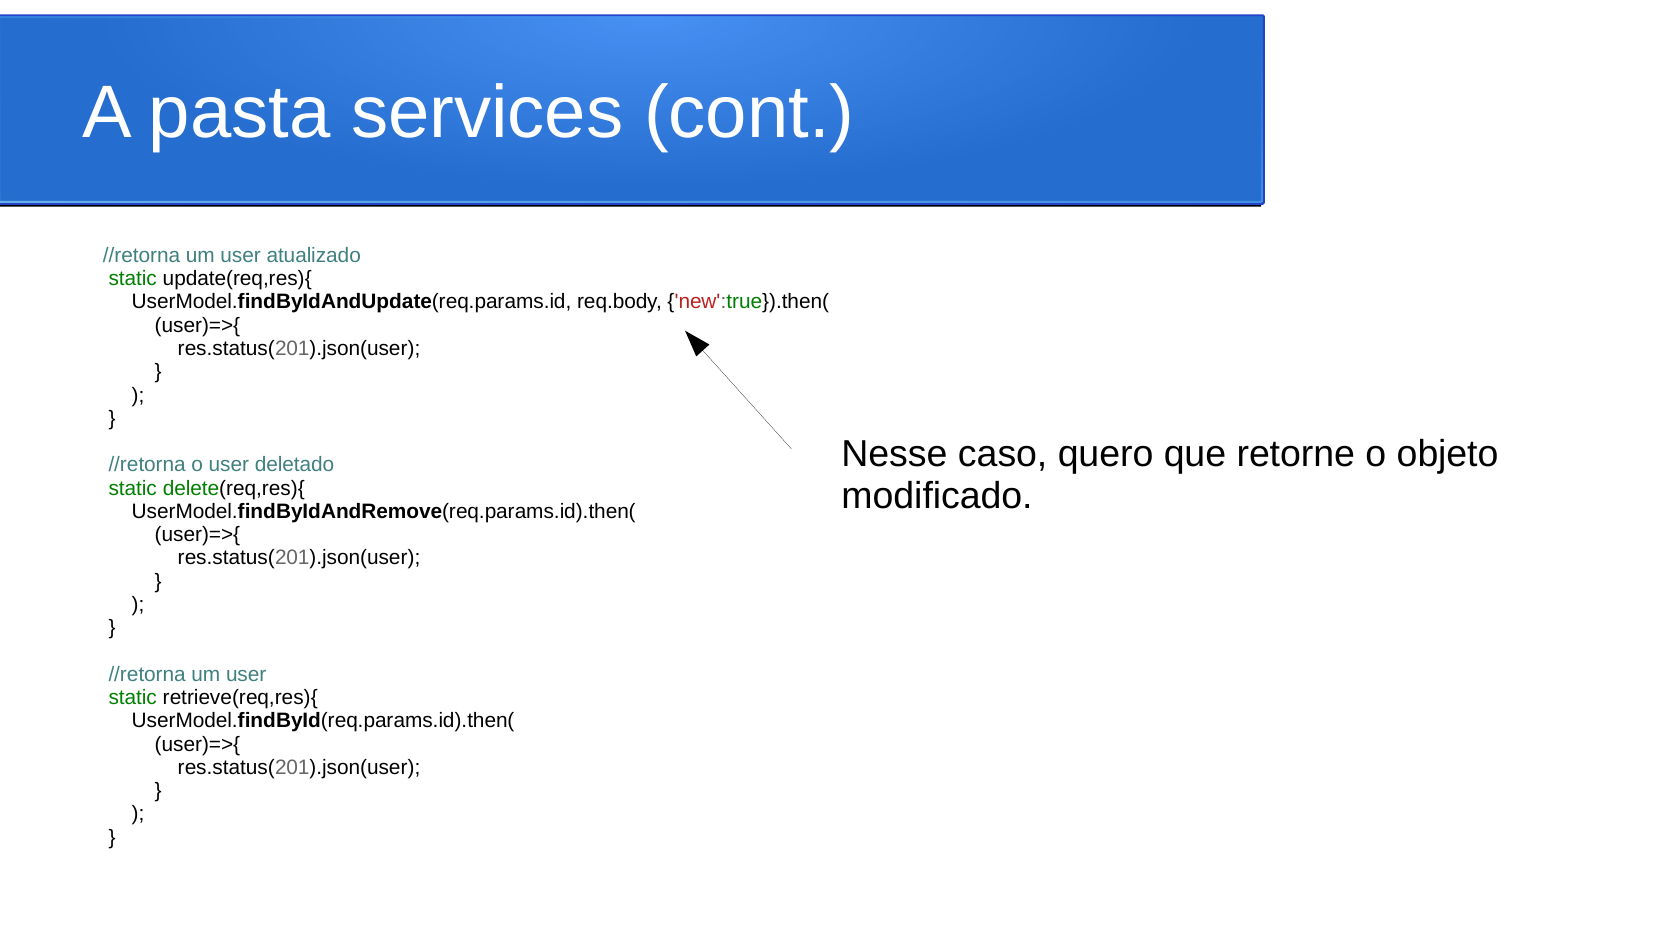

# A pasta services (cont.)
 //retorna um user atualizado
 static update(req,res){
 UserModel.findByIdAndUpdate(req.params.id, req.body, {'new':true}).then(
 (user)=>{
 res.status(201).json(user);
 }
 );
 }
 //retorna o user deletado
 static delete(req,res){
 UserModel.findByIdAndRemove(req.params.id).then(
 (user)=>{
 res.status(201).json(user);
 }
 );
 }
 //retorna um user
 static retrieve(req,res){
 UserModel.findById(req.params.id).then(
 (user)=>{
 res.status(201).json(user);
 }
 );
 }
Nesse caso, quero que retorne o objeto
modificado.